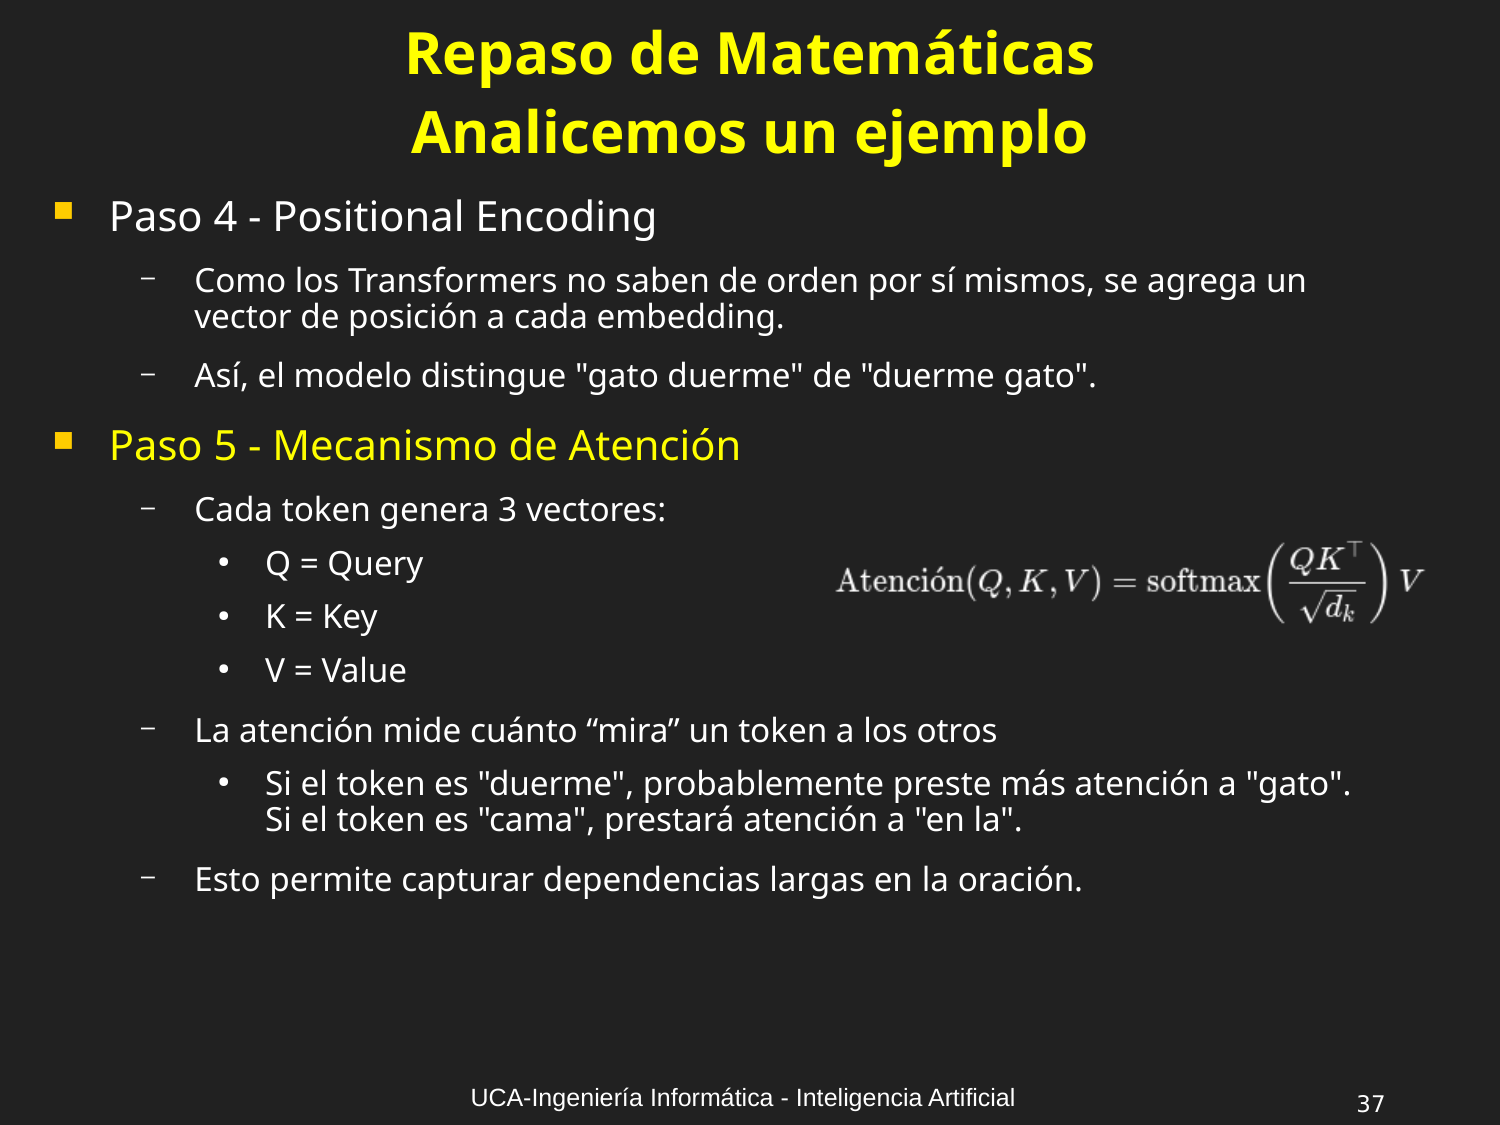

# Repaso de Matemáticas Analicemos un ejemplo
Paso 4 - Positional Encoding
Como los Transformers no saben de orden por sí mismos, se agrega un vector de posición a cada embedding.
Así, el modelo distingue "gato duerme" de "duerme gato".
Paso 5 - Mecanismo de Atención
Cada token genera 3 vectores:
Q = Query
K = Key
V = Value
La atención mide cuánto “mira” un token a los otros
Si el token es "duerme", probablemente preste más atención a "gato". Si el token es "cama", prestará atención a "en la".
Esto permite capturar dependencias largas en la oración.